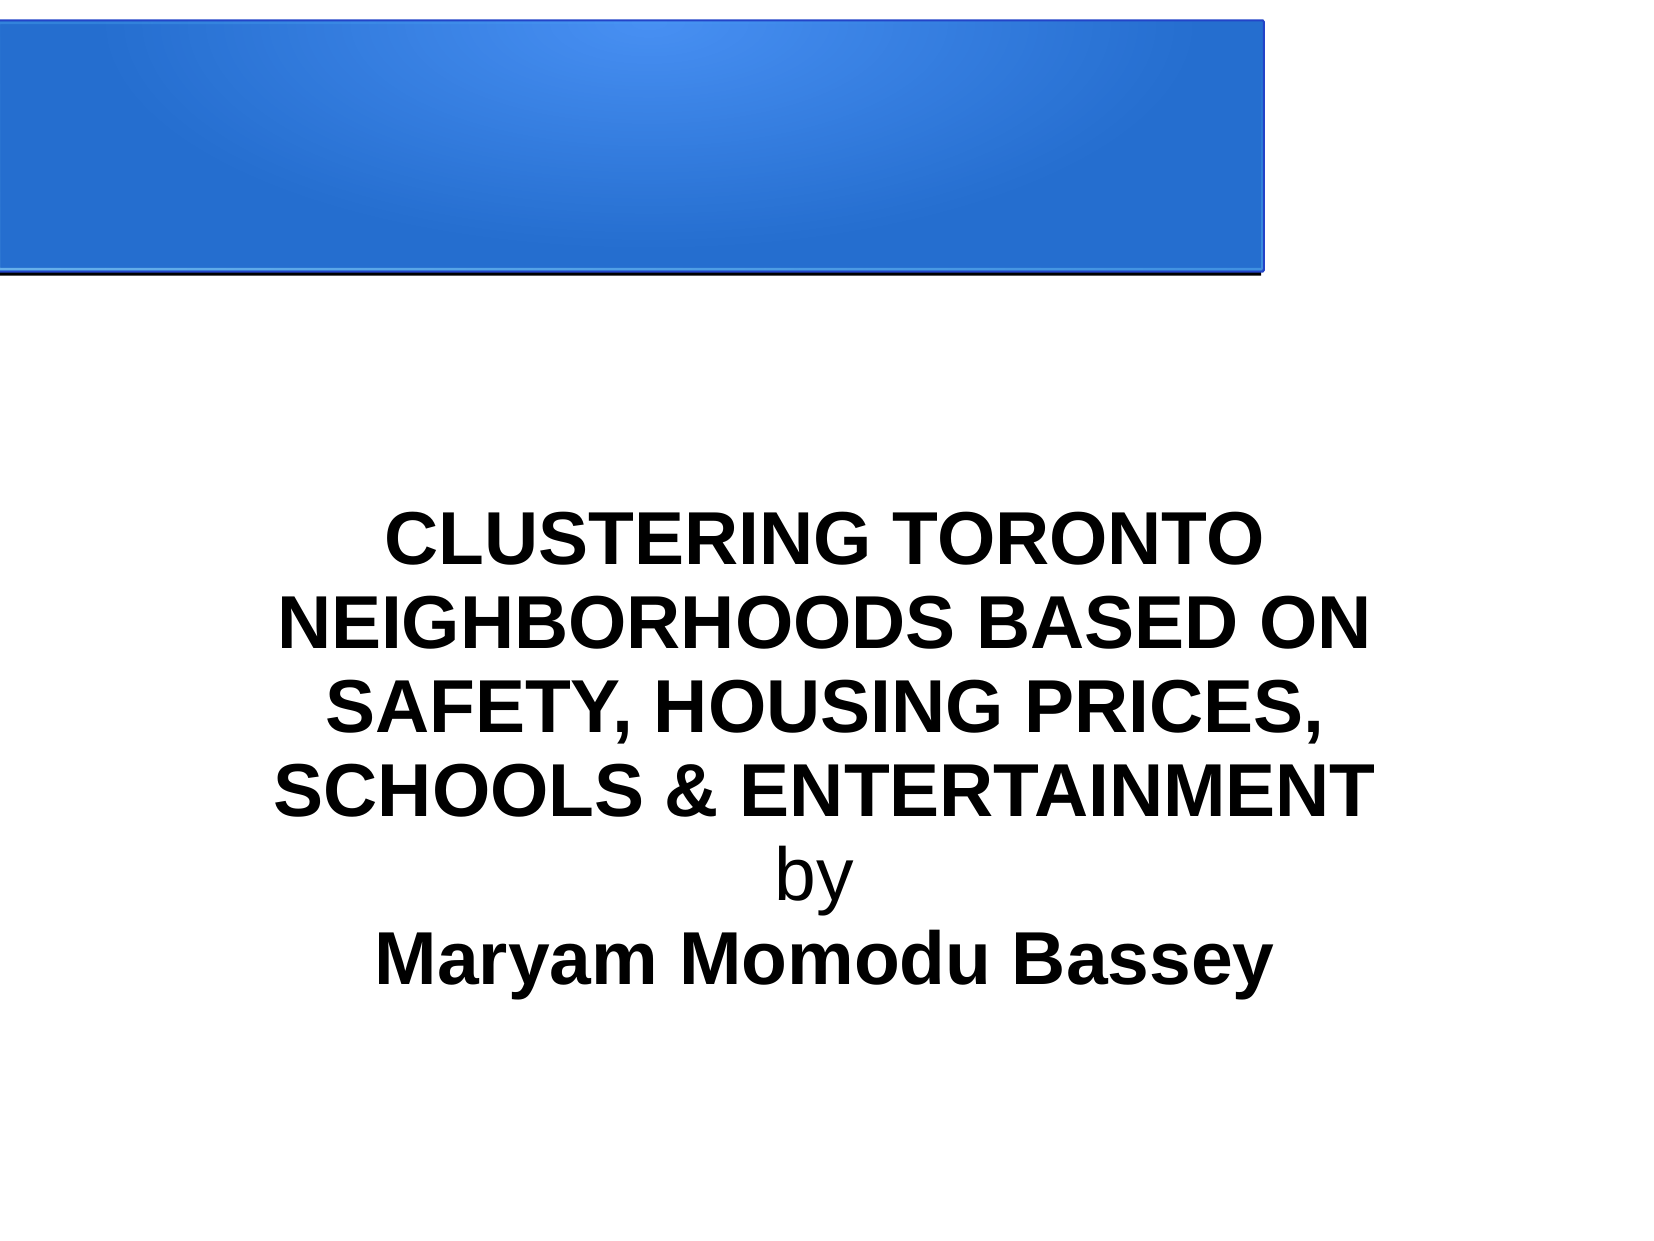

#
CLUSTERING TORONTO NEIGHBORHOODS BASED ON SAFETY, HOUSING PRICES, SCHOOLS & ENTERTAINMENT
by
Maryam Momodu Bassey